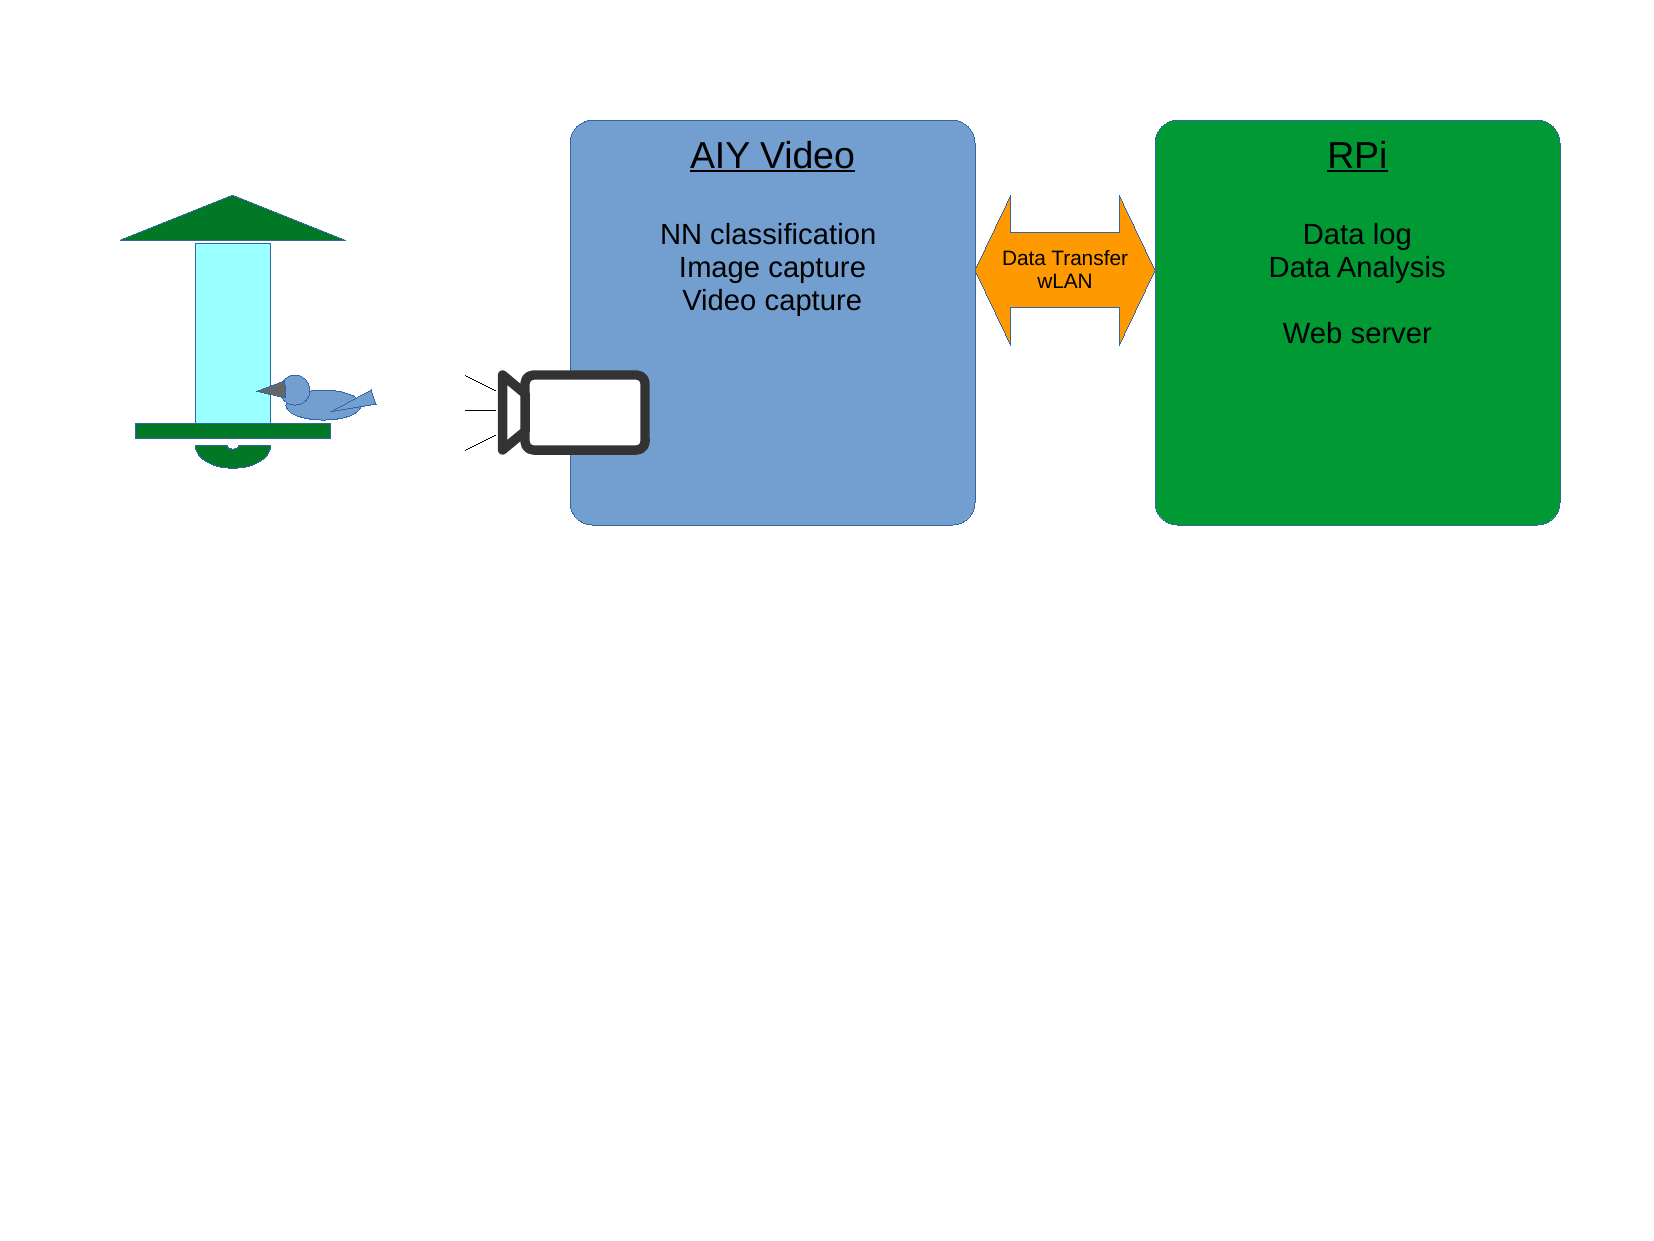

AIY Video
NN classification
Image capture
Video capture
RPi
Data log
Data Analysis
Web server
Data Transfer
wLAN